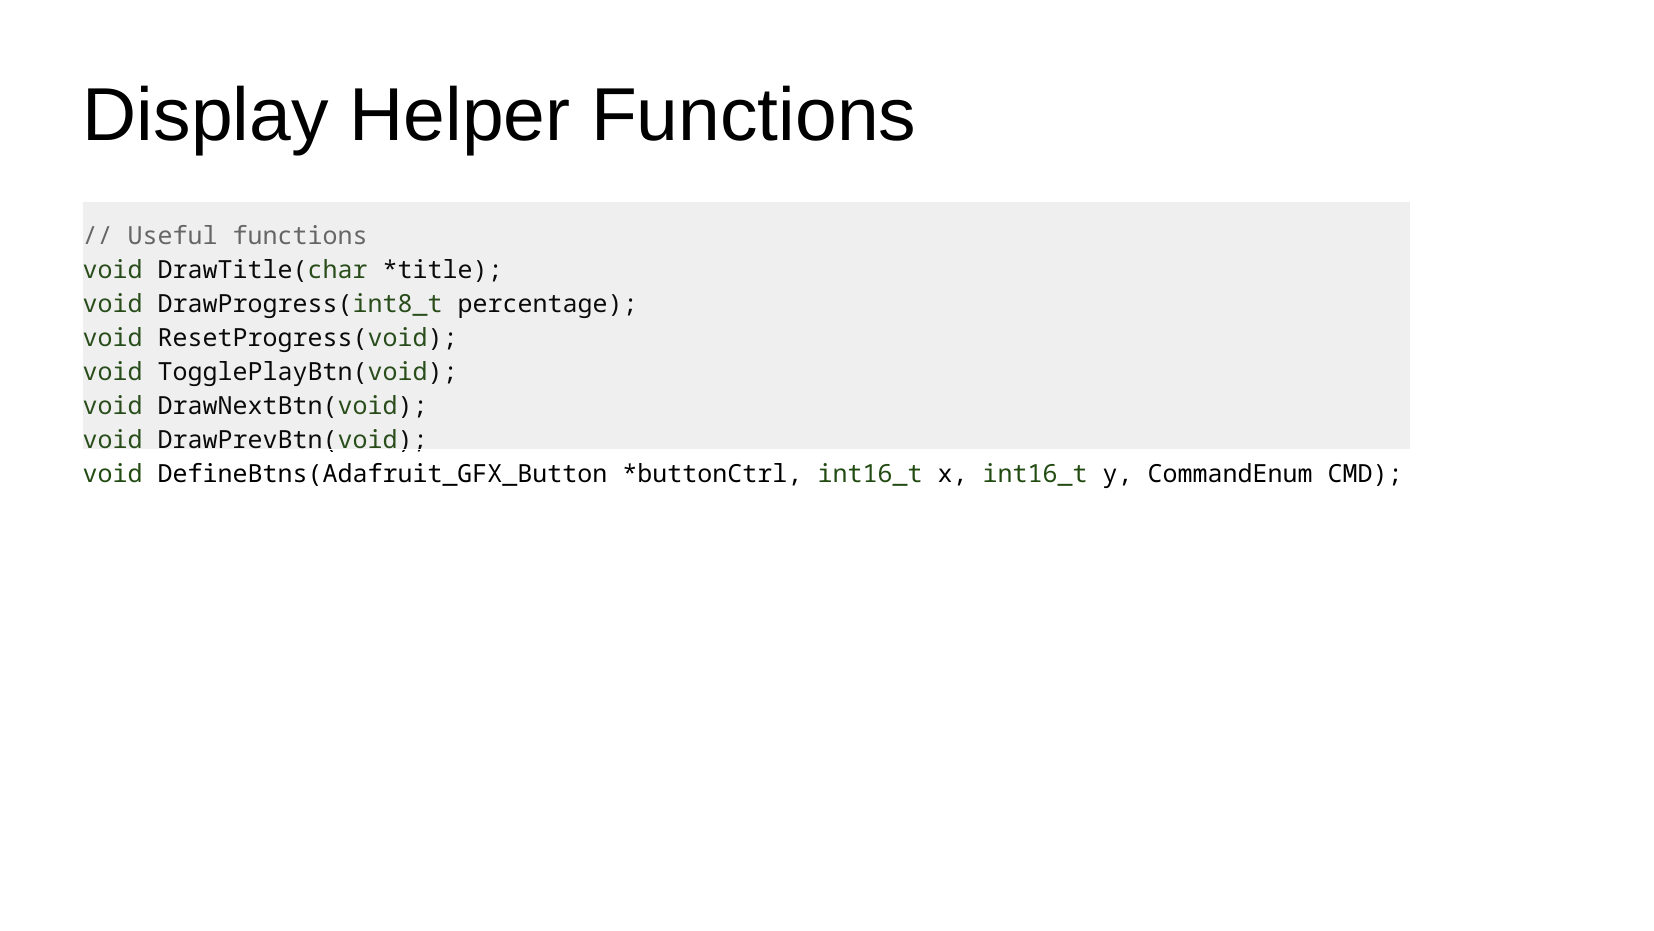

# Display Helper Functions
// Useful functions
void DrawTitle(char *title);
void DrawProgress(int8_t percentage);
void ResetProgress(void);
void TogglePlayBtn(void);
void DrawNextBtn(void);
void DrawPrevBtn(void);
void DefineBtns(Adafruit_GFX_Button *buttonCtrl, int16_t x, int16_t y, CommandEnum CMD);